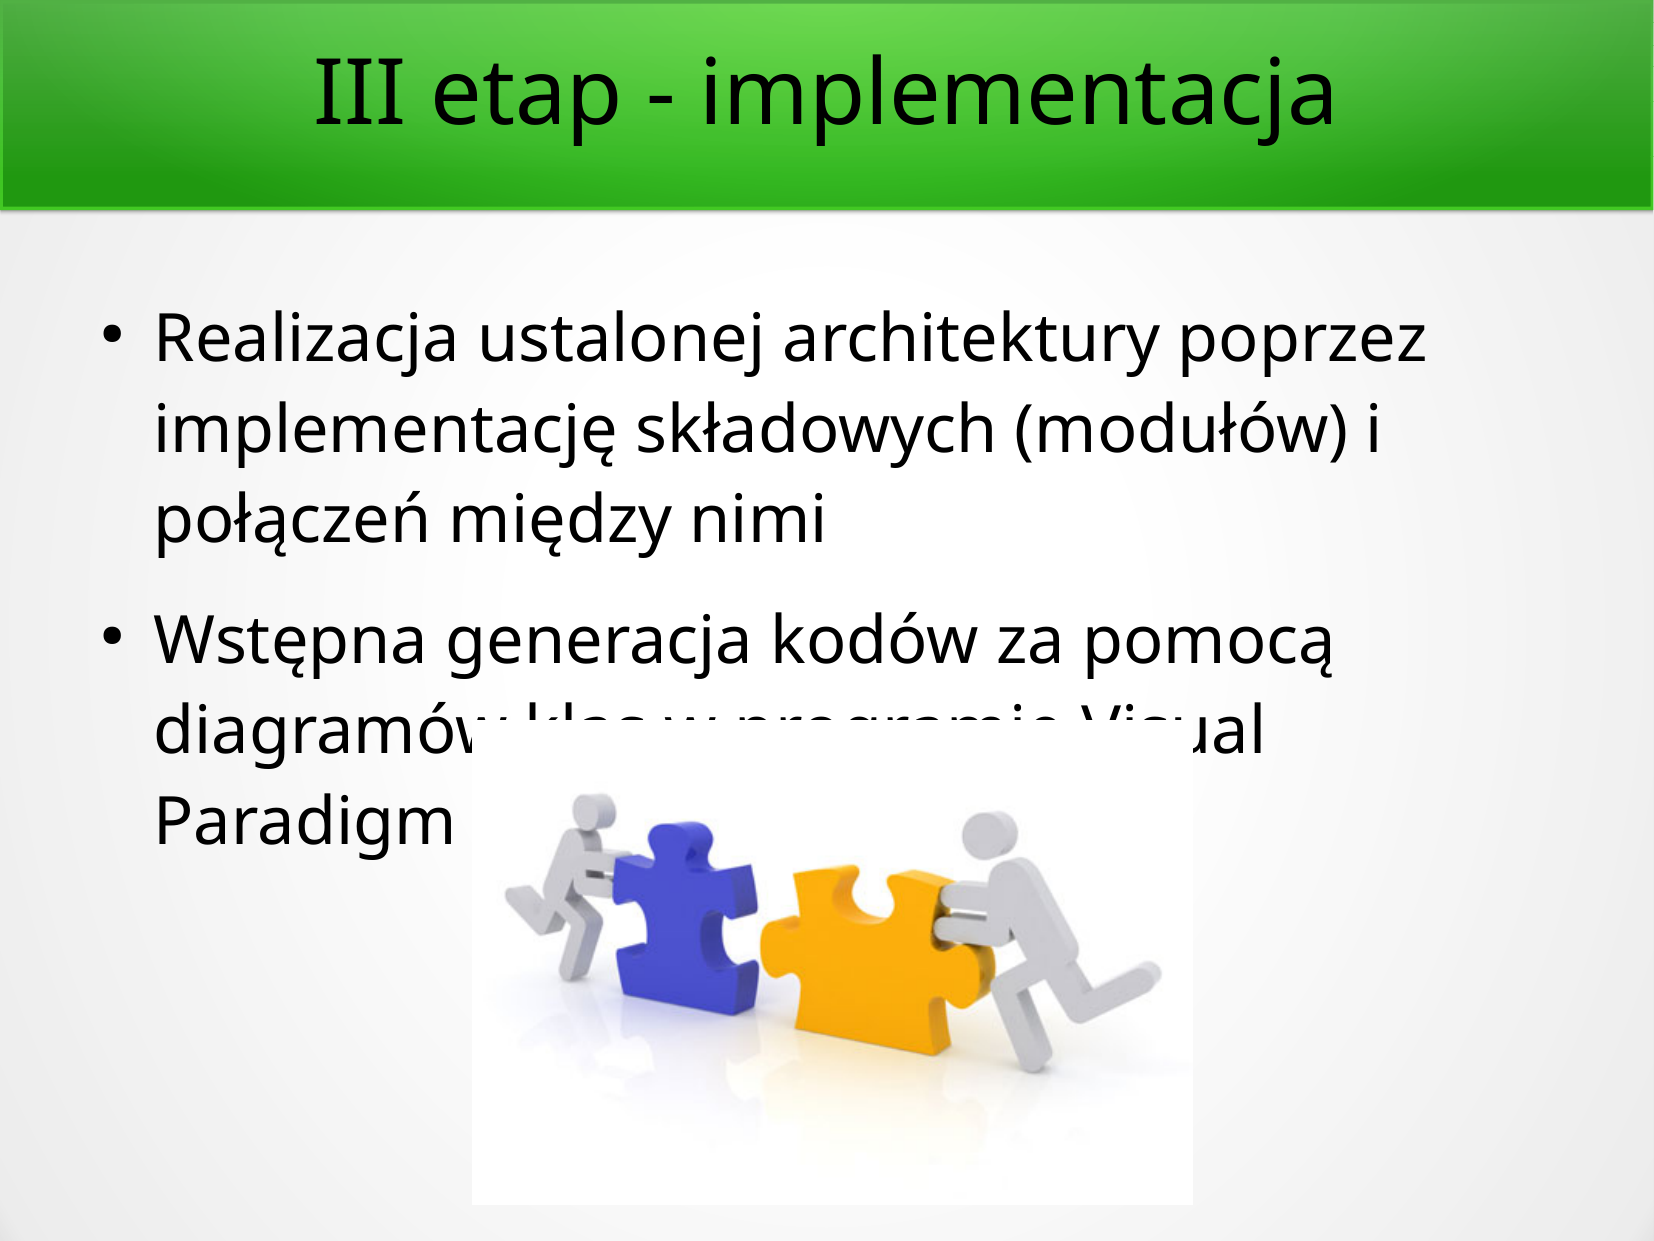

# III etap - implementacja
Realizacja ustalonej architektury poprzez implementację składowych (modułów) i połączeń między nimi
Wstępna generacja kodów za pomocą diagramów klas w programie Visual Paradigm